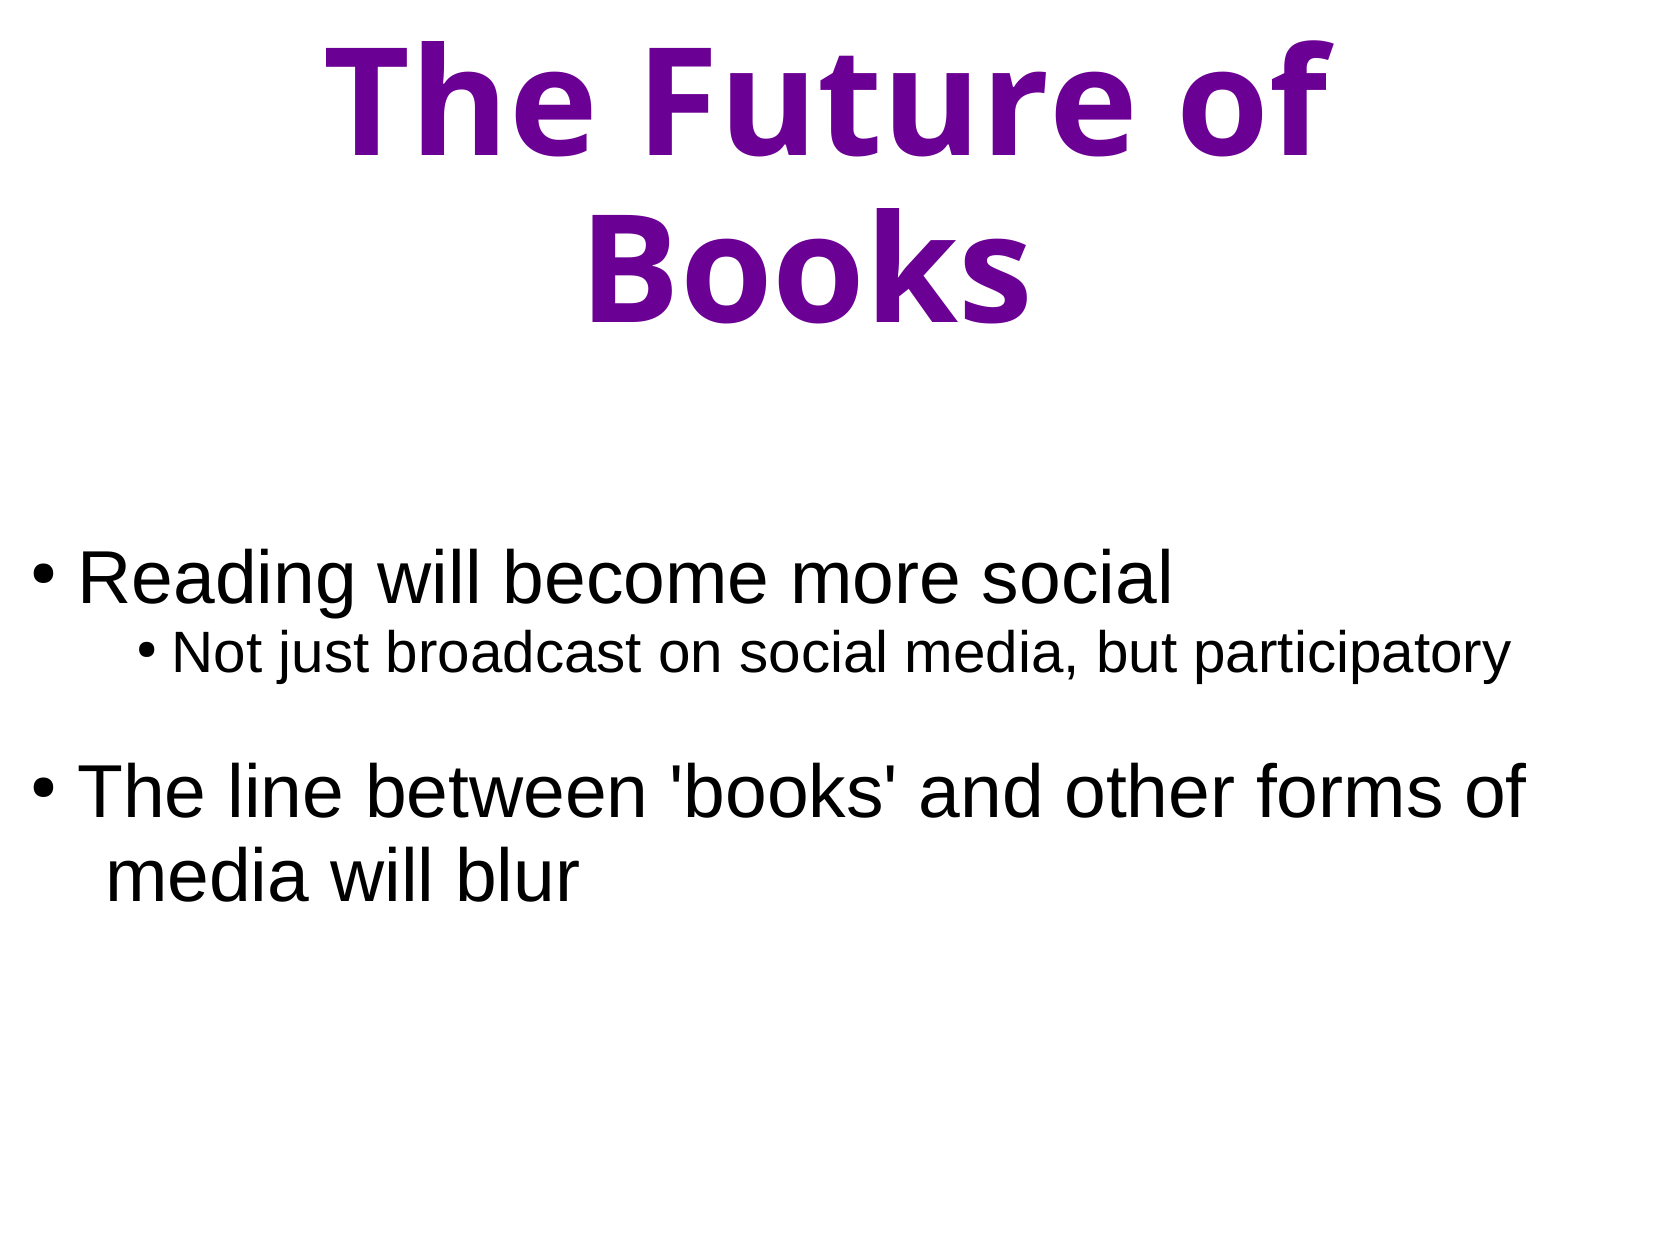

# The Future of Books
 Reading will become more social
Not just broadcast on social media, but participatory
 The line between 'books' and other forms of 		media will blur